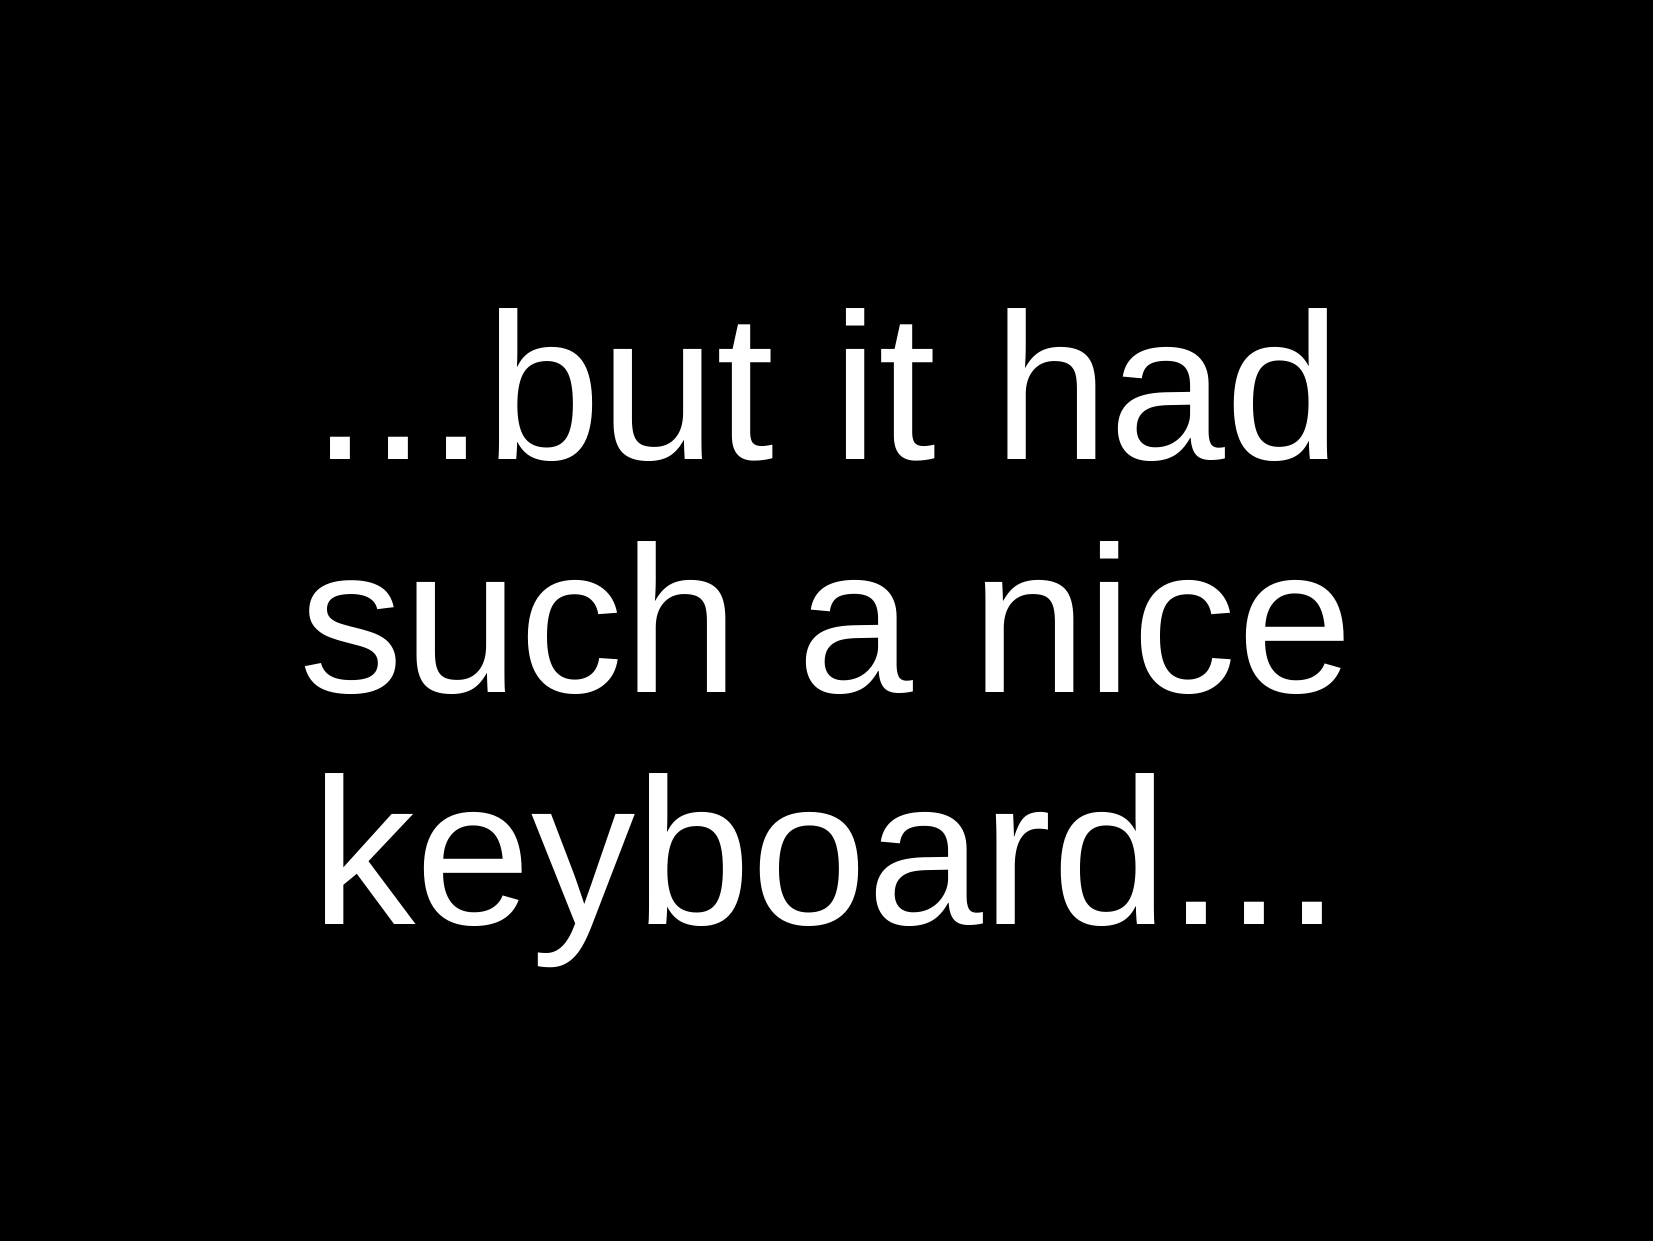

# ...but it had such a nice keyboard...